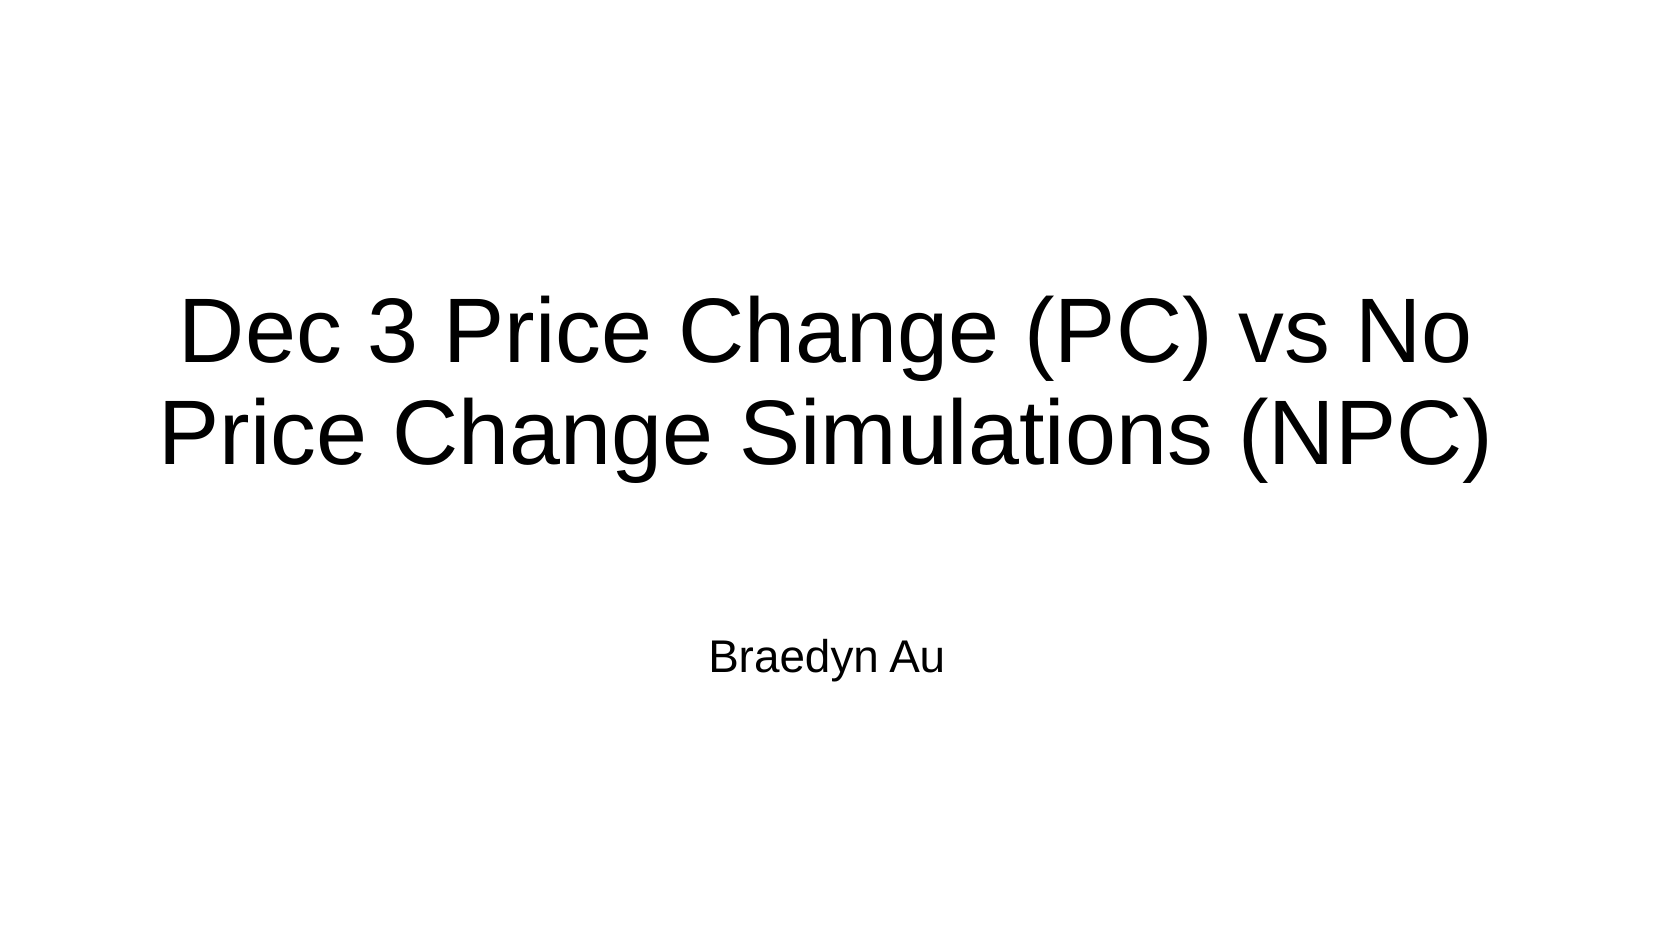

# Dec 3 Price Change (PC) vs No Price Change Simulations (NPC)
Braedyn Au